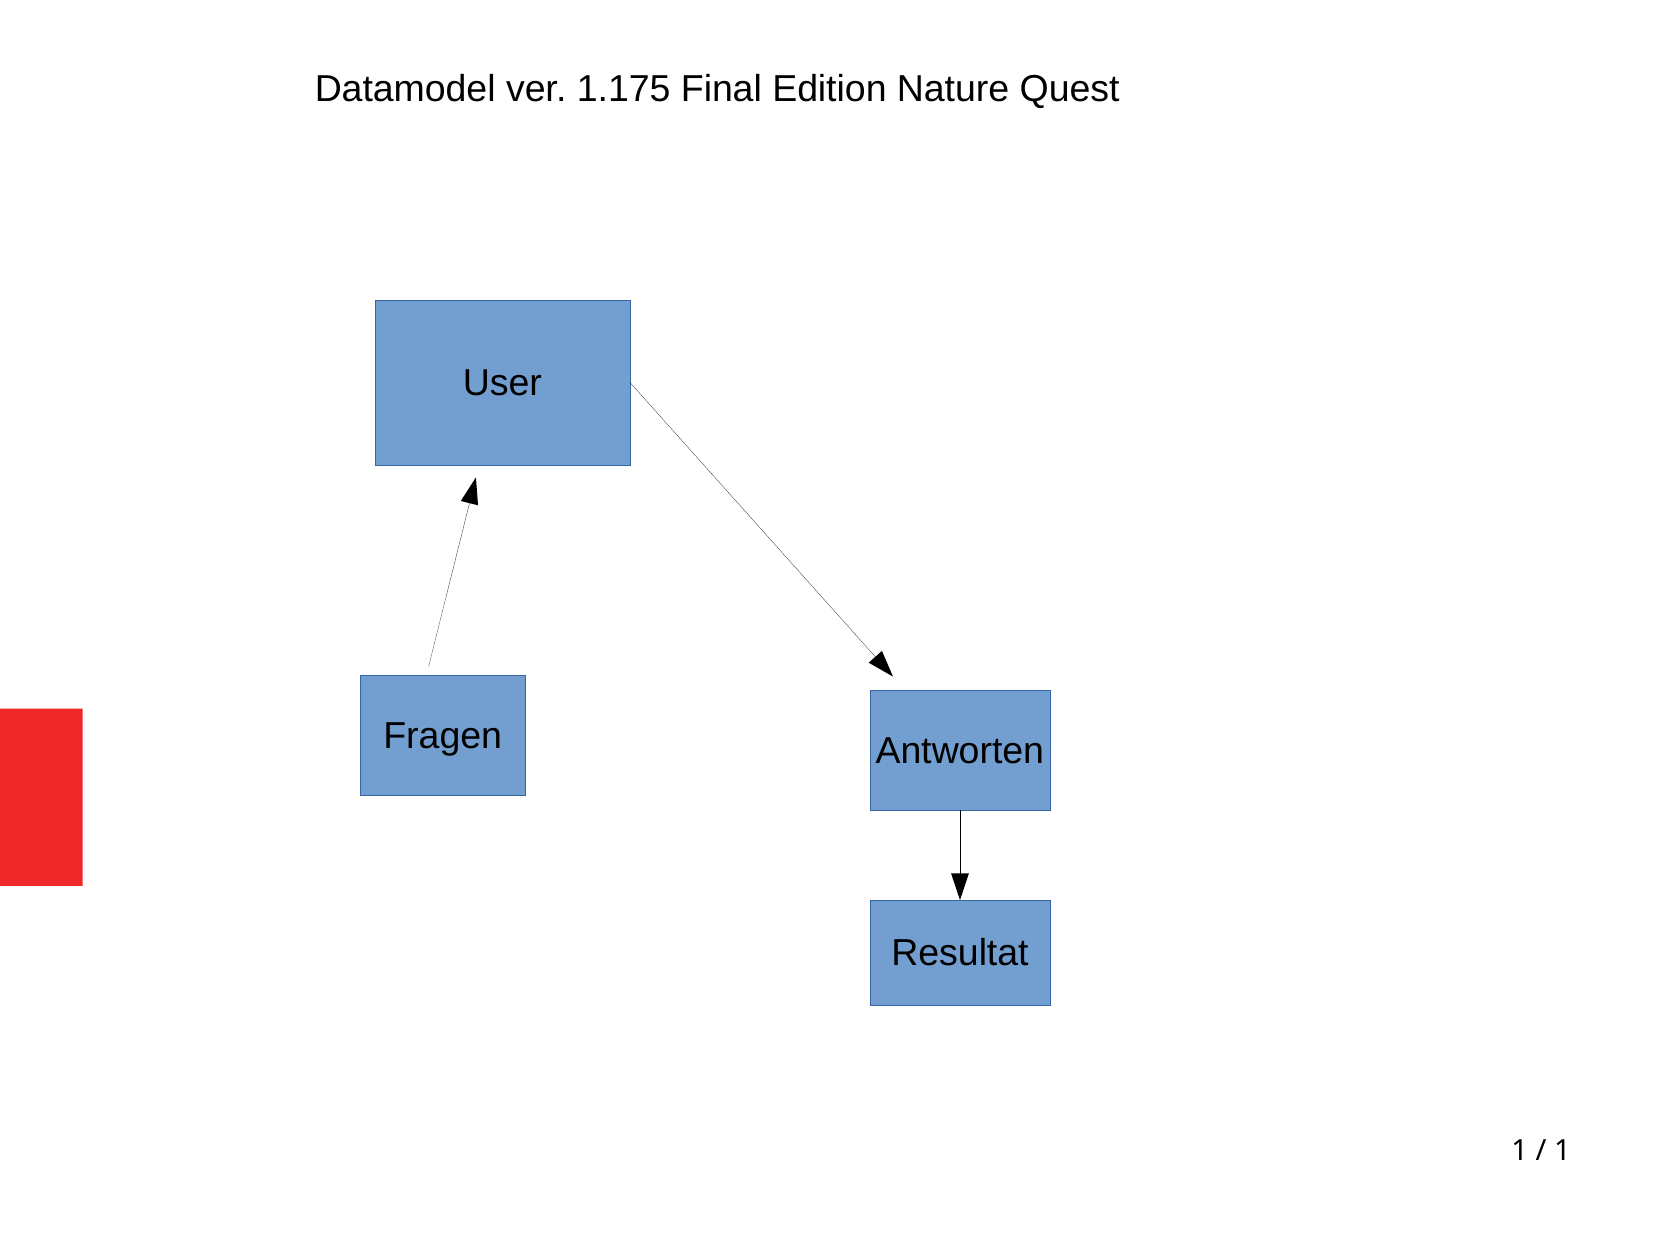

Datamodel ver. 1.175 Final Edition Nature Quest
User
Fragen
Antworten
Resultat
1